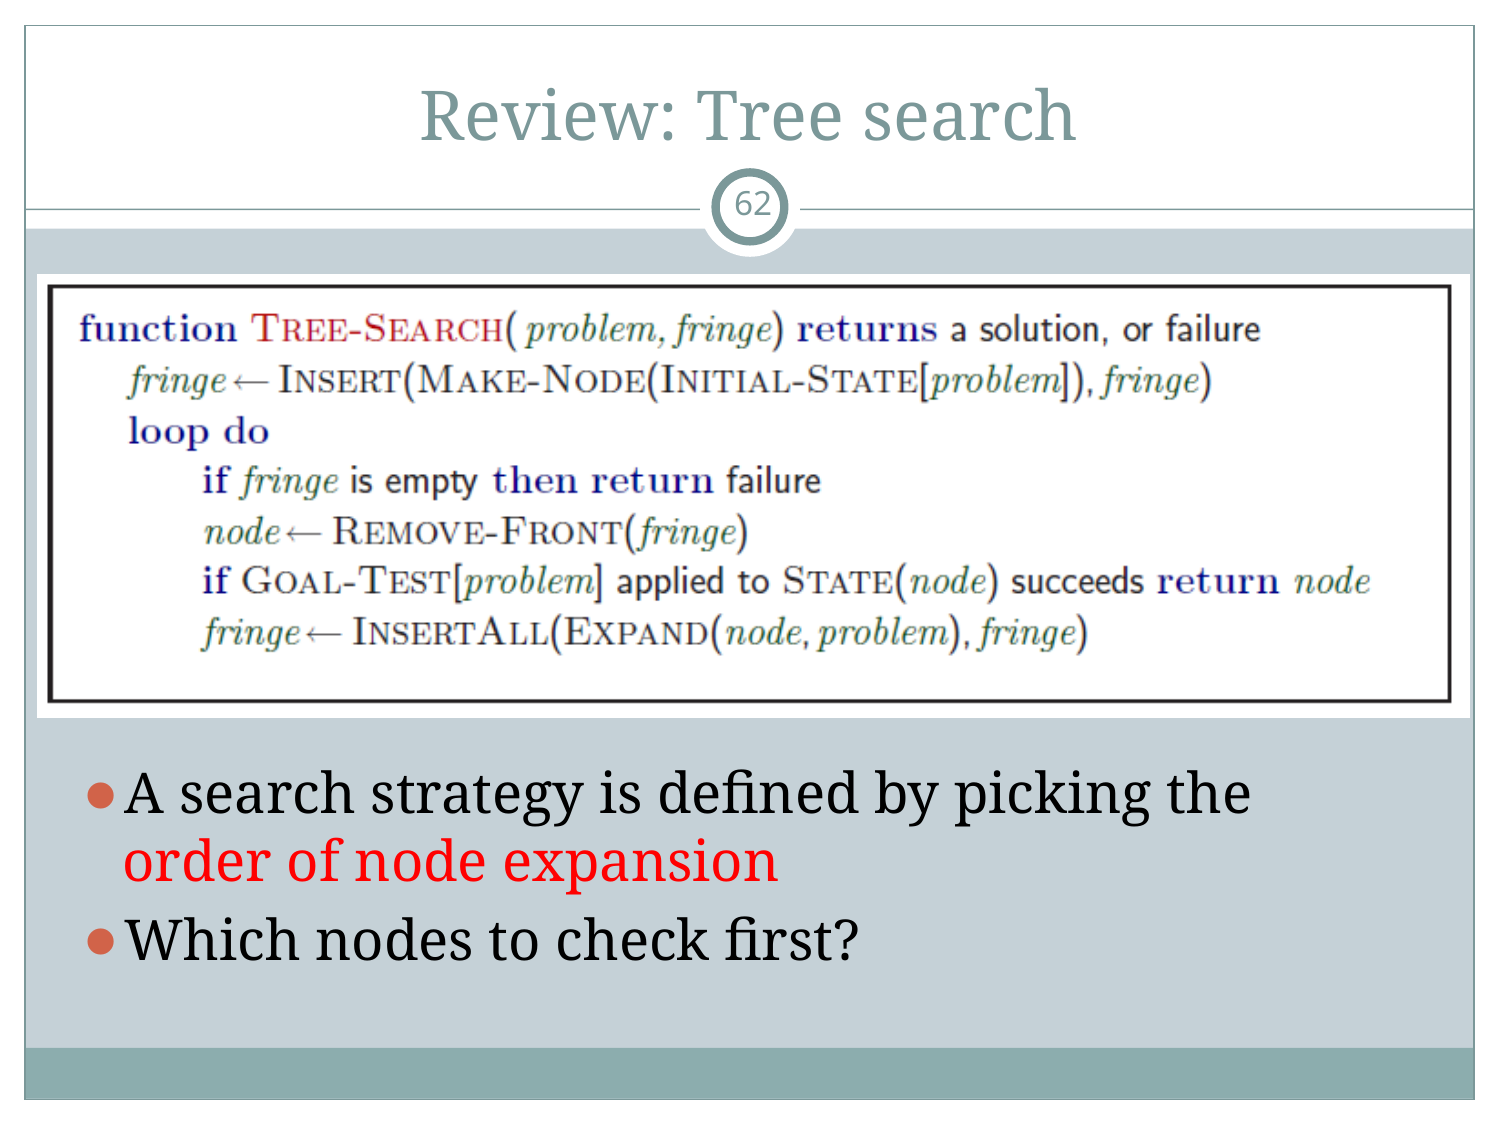

# Review: Tree search
A search strategy is defined by picking the order of node expansion
Which nodes to check first?